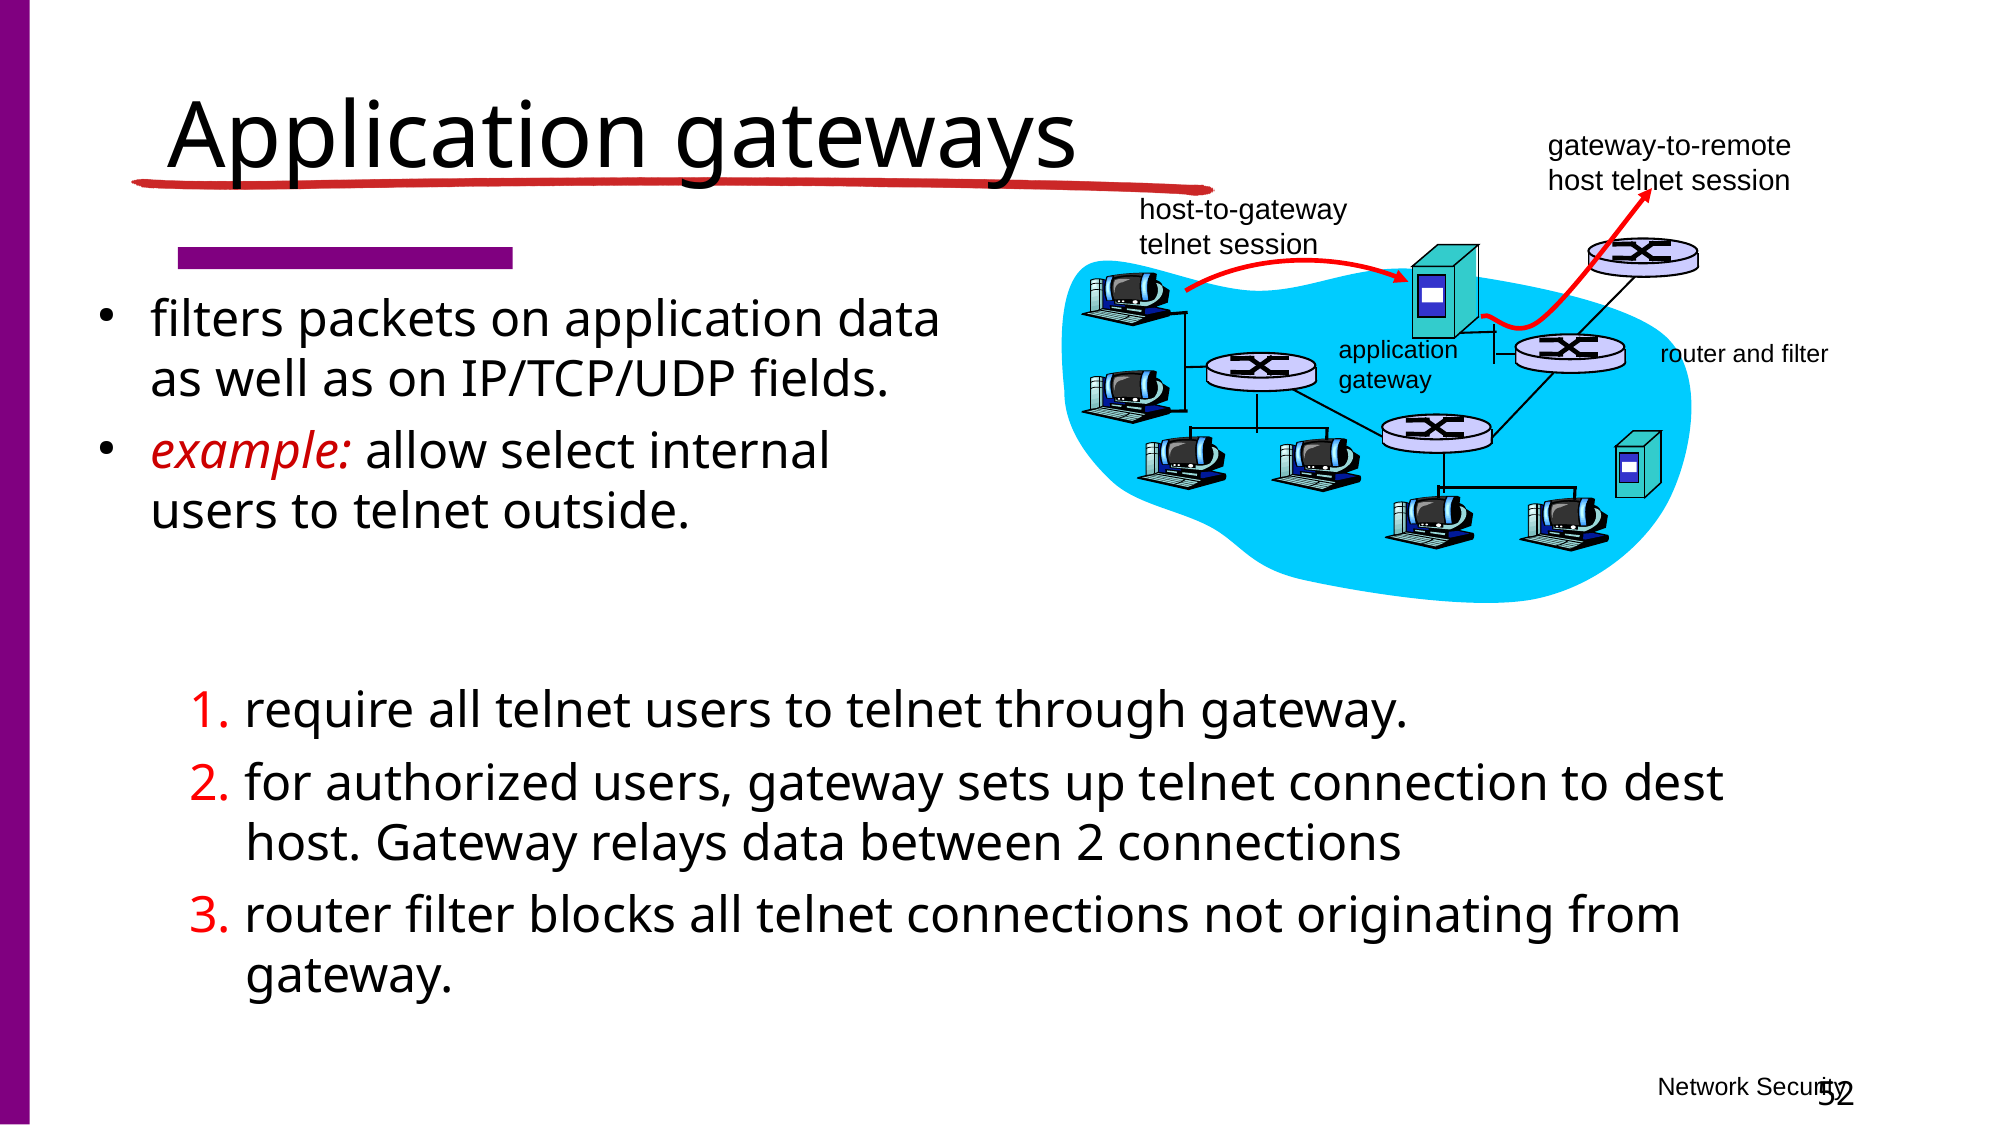

# Application gateways
gateway-to-remote
host telnet session
host-to-gateway
telnet session
filters packets on application data as well as on IP/TCP/UDP fields.
example: allow select internal users to telnet outside.
application
gateway
router and filter
1. require all telnet users to telnet through gateway.
2. for authorized users, gateway sets up telnet connection to dest host. Gateway relays data between 2 connections
3. router filter blocks all telnet connections not originating from gateway.
Network Security